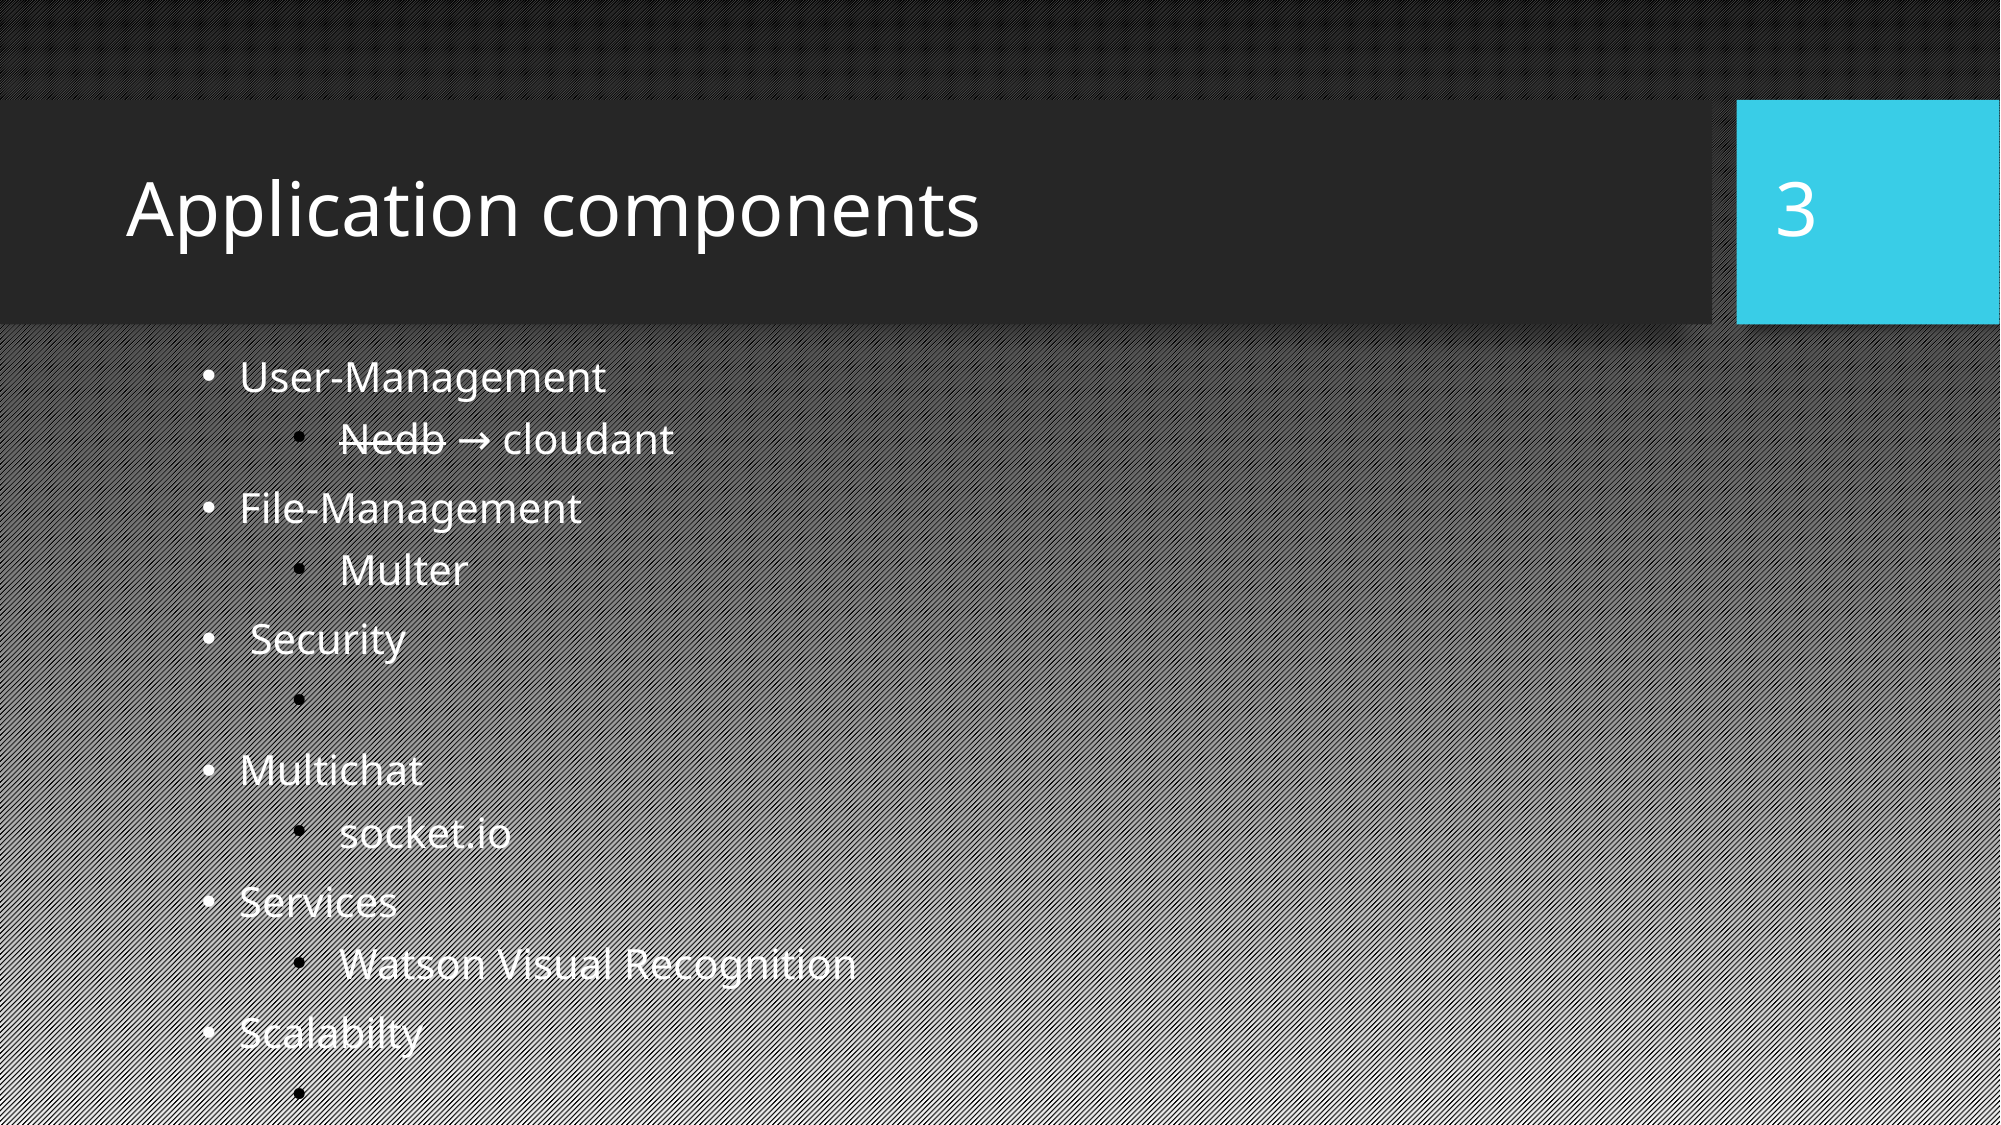

# Application components
User-Management
Nedb → cloudant
File-Management
Multer
 Security
Multichat
socket.io
Services
Watson Visual Recognition
Scalabilty